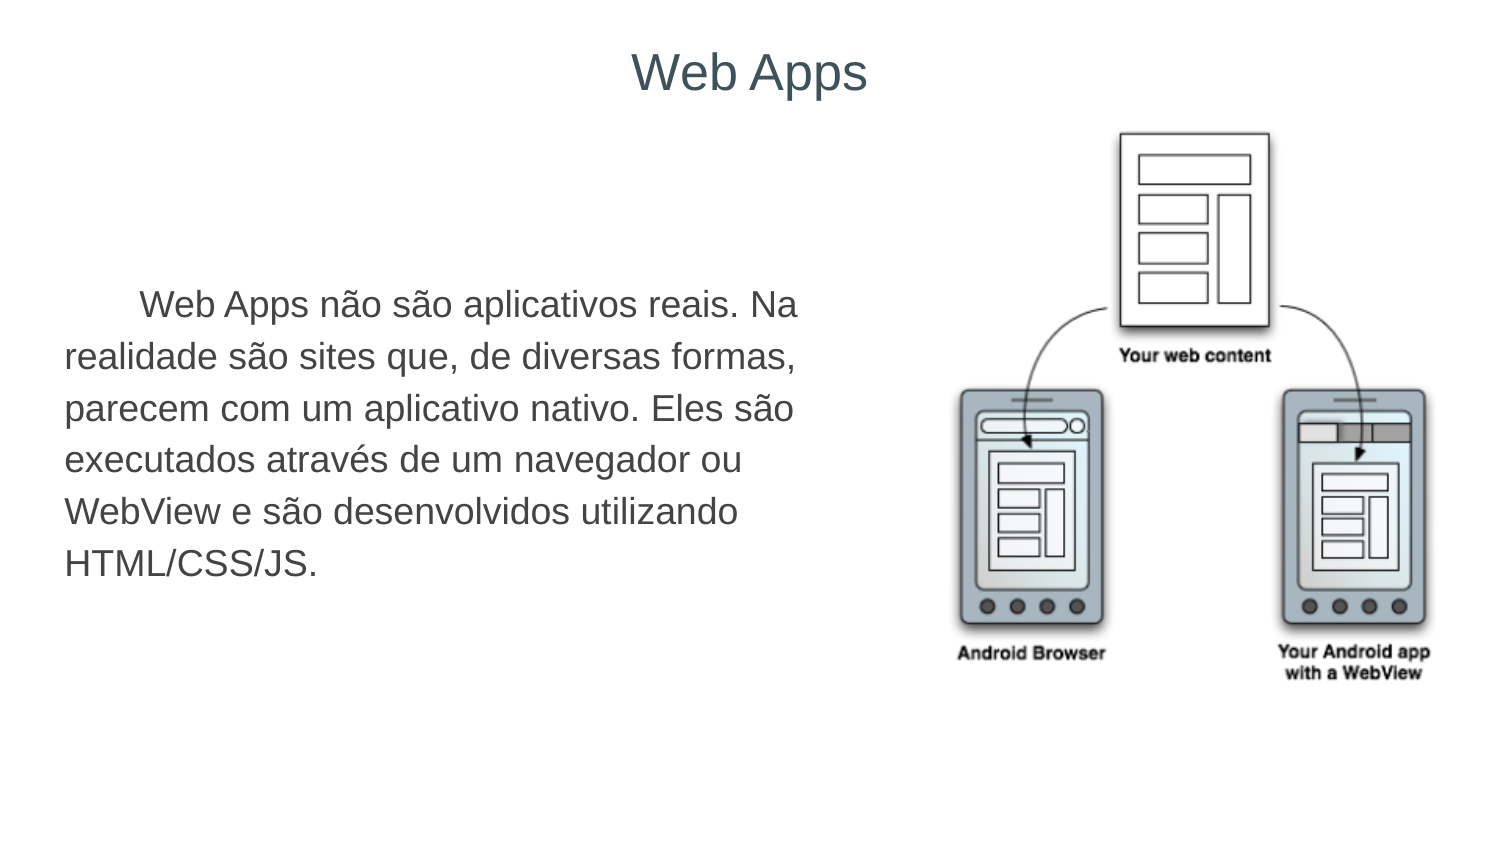

Web Apps
# Web Apps não são aplicativos reais. Na realidade são sites que, de diversas formas, parecem com um aplicativo nativo. Eles são executados através de um navegador ou WebView e são desenvolvidos utilizando HTML/CSS/JS.